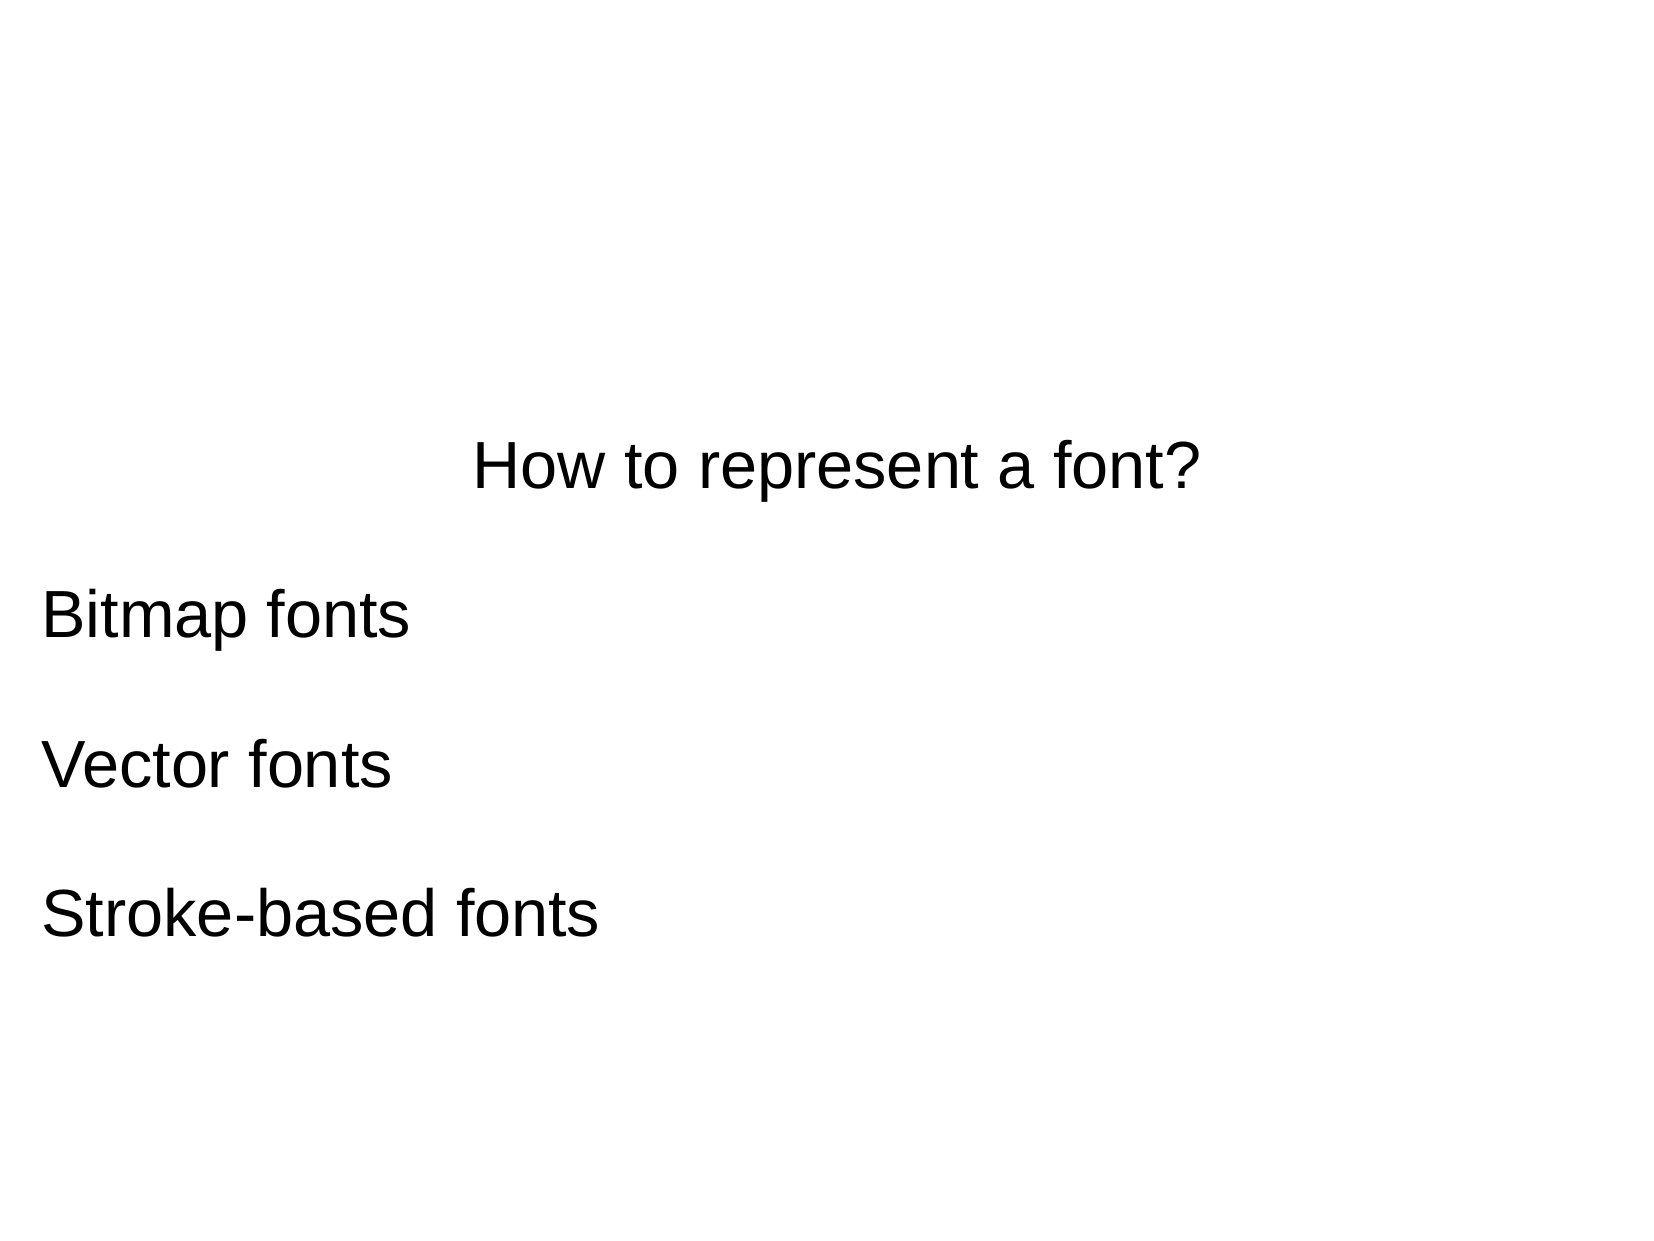

#
How to represent a font?
 Bitmap fonts
 Vector fonts
 Stroke-based fonts